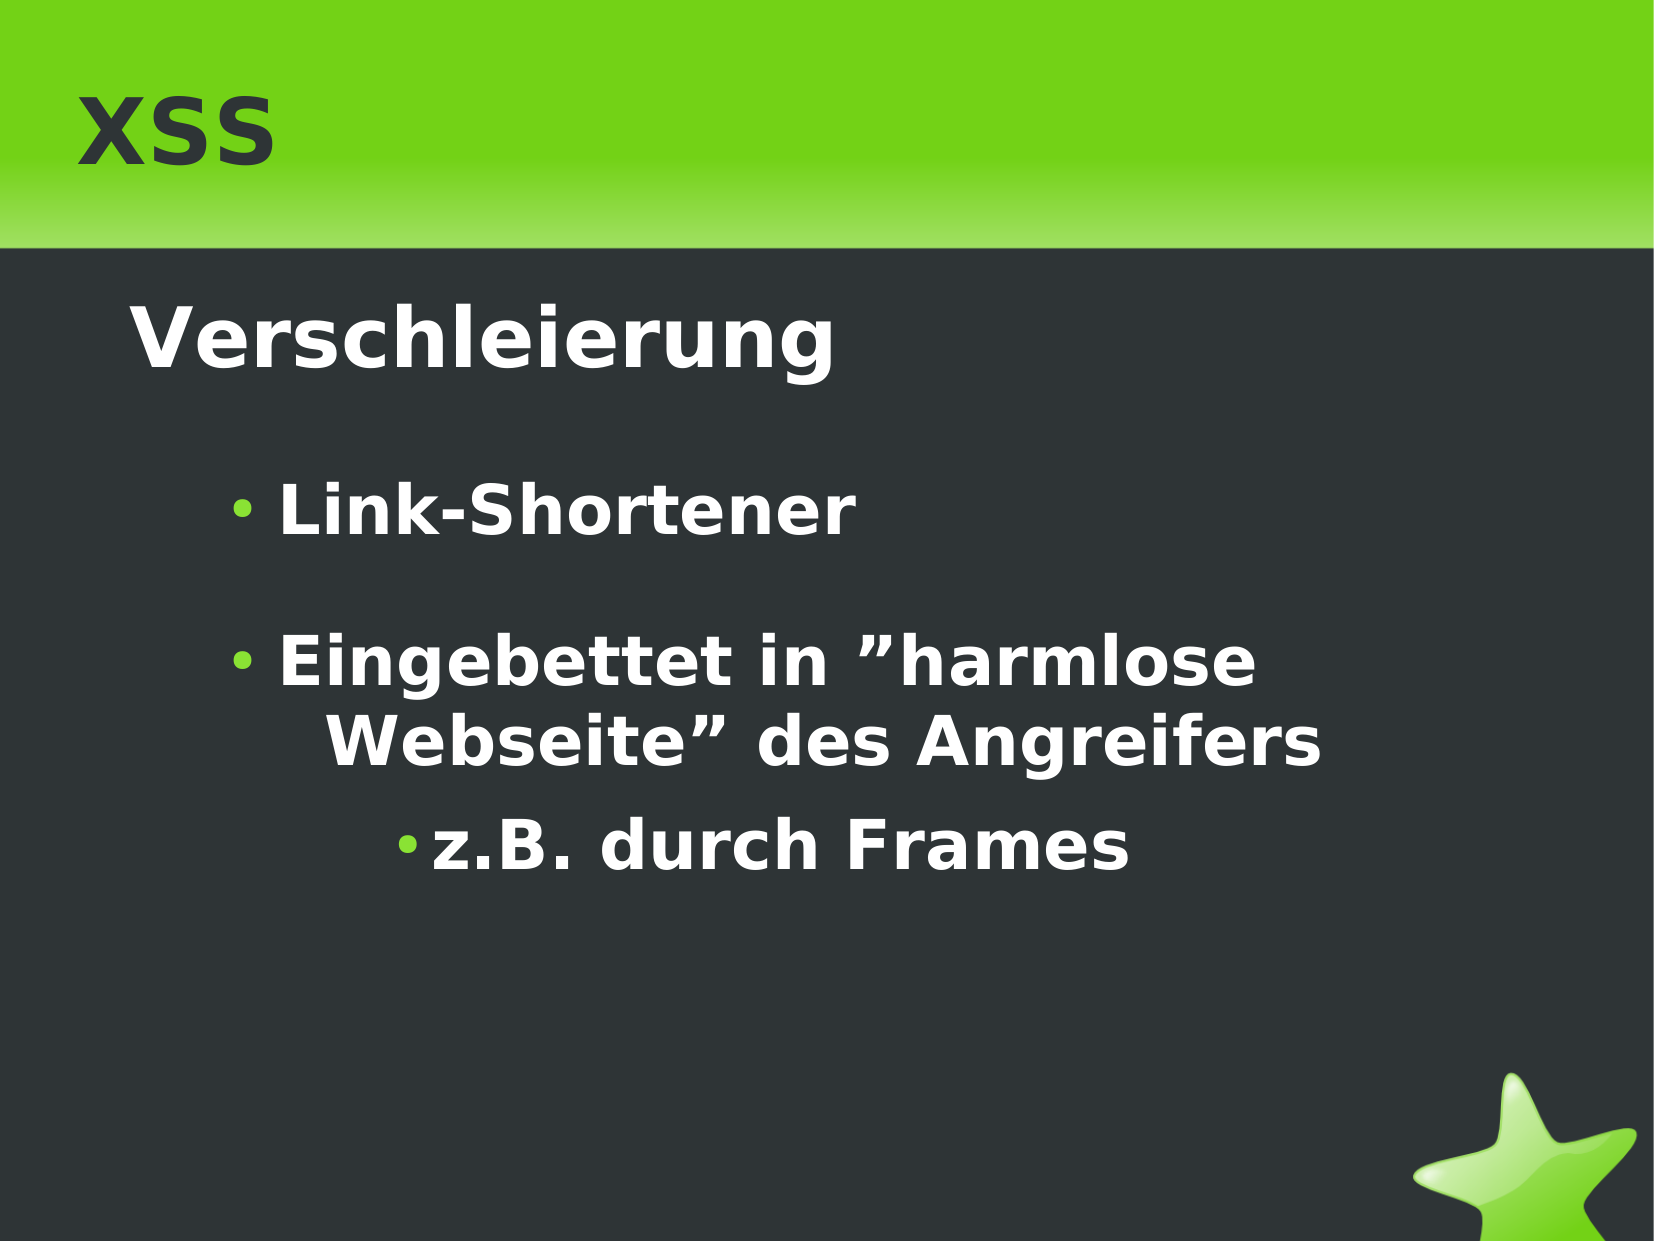

# XSS
Verschleierung
Link-Shortener
Eingebettet in ”harmlose Webseite” des Angreifers
z.B. durch Frames